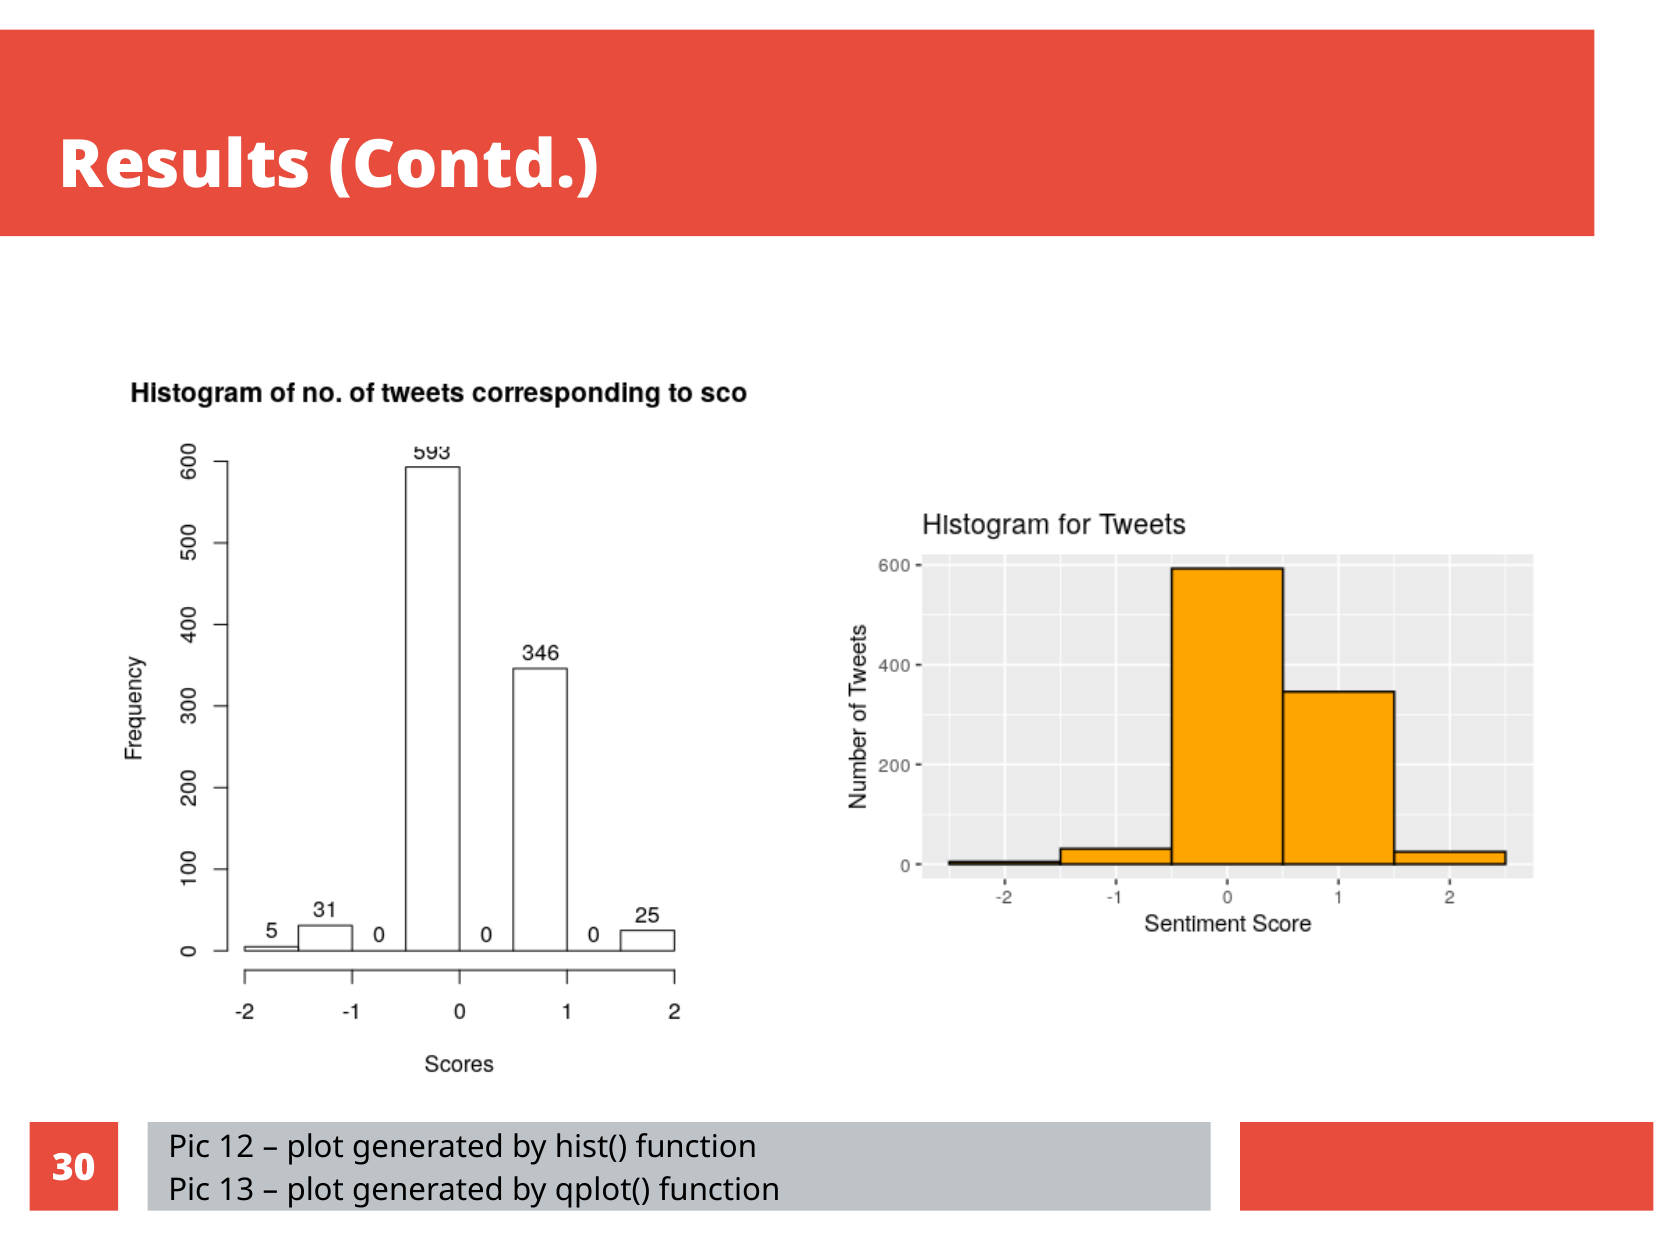

# Results (Contd.)
Pic 12 – plot generated by hist() function
Pic 13 – plot generated by qplot() function
30